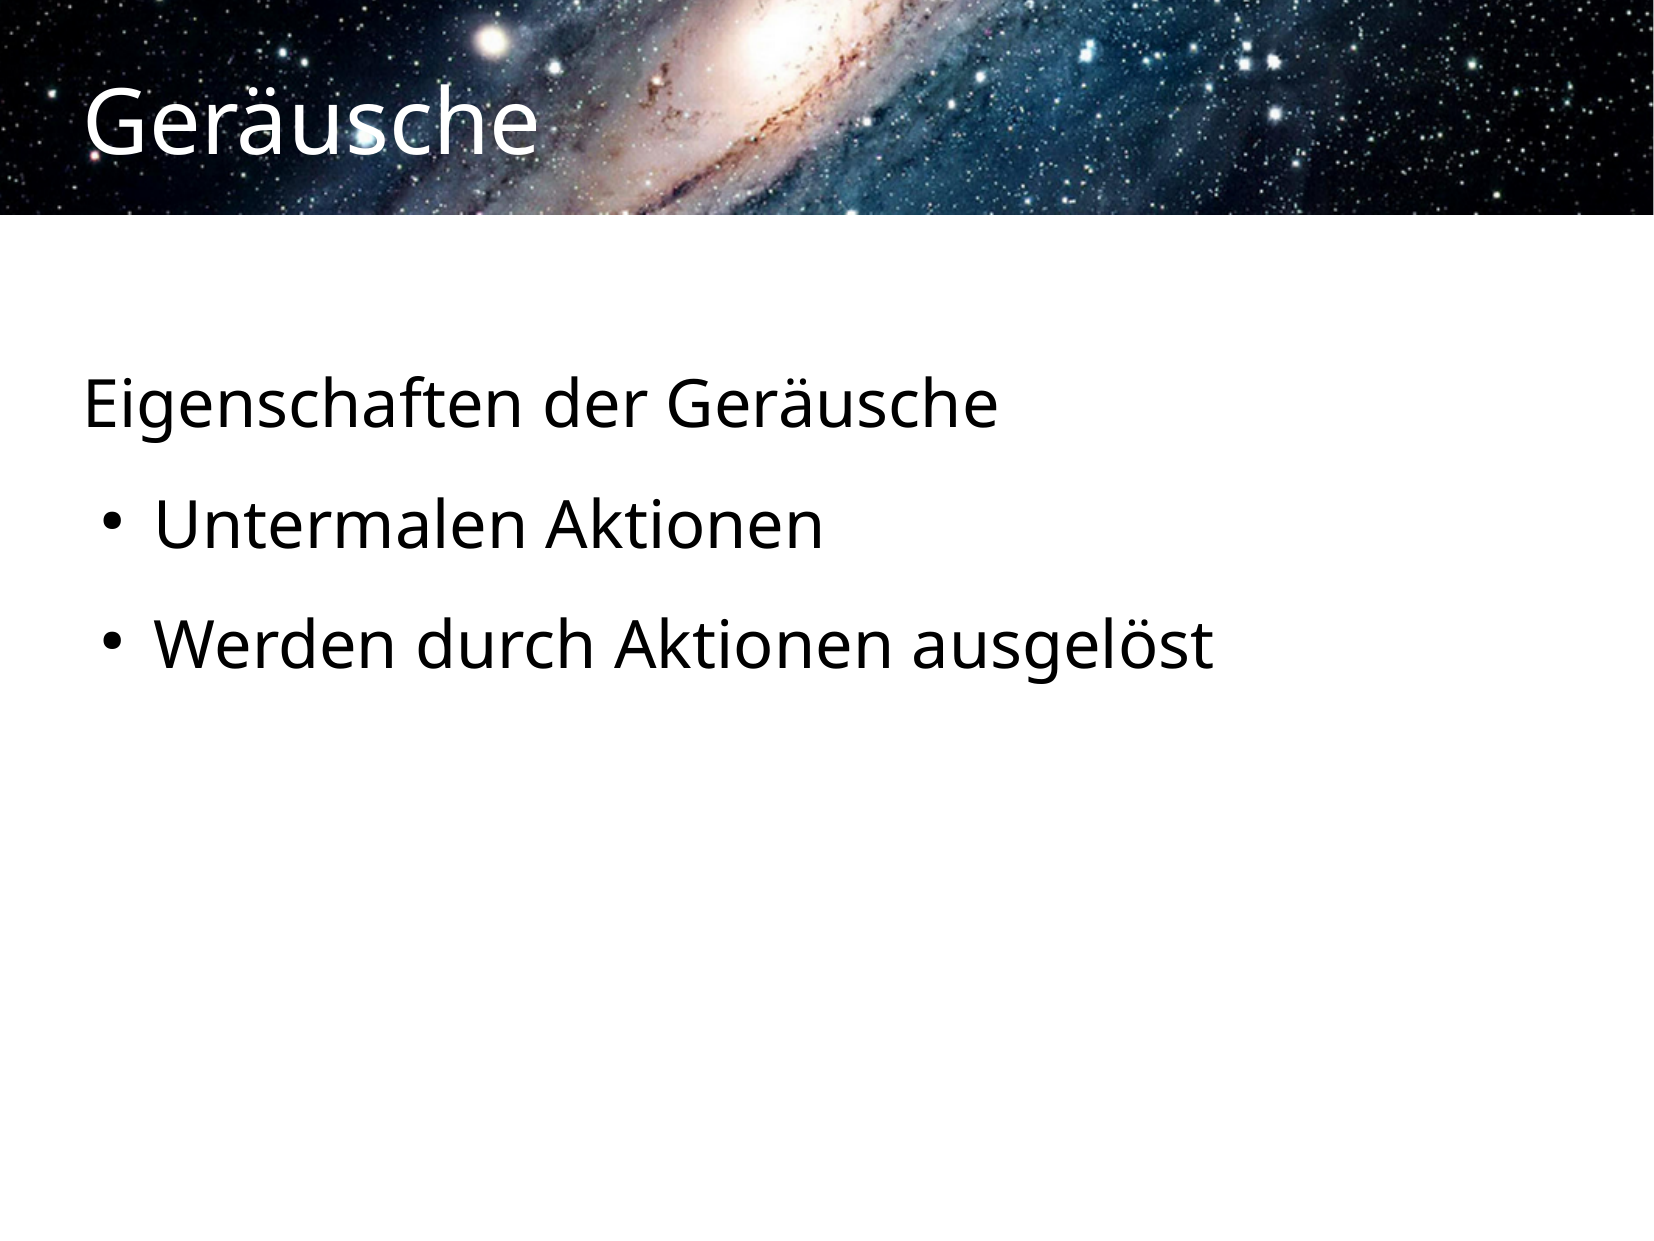

# Geräusche
Eigenschaften der Geräusche
Untermalen Aktionen
Werden durch Aktionen ausgelöst